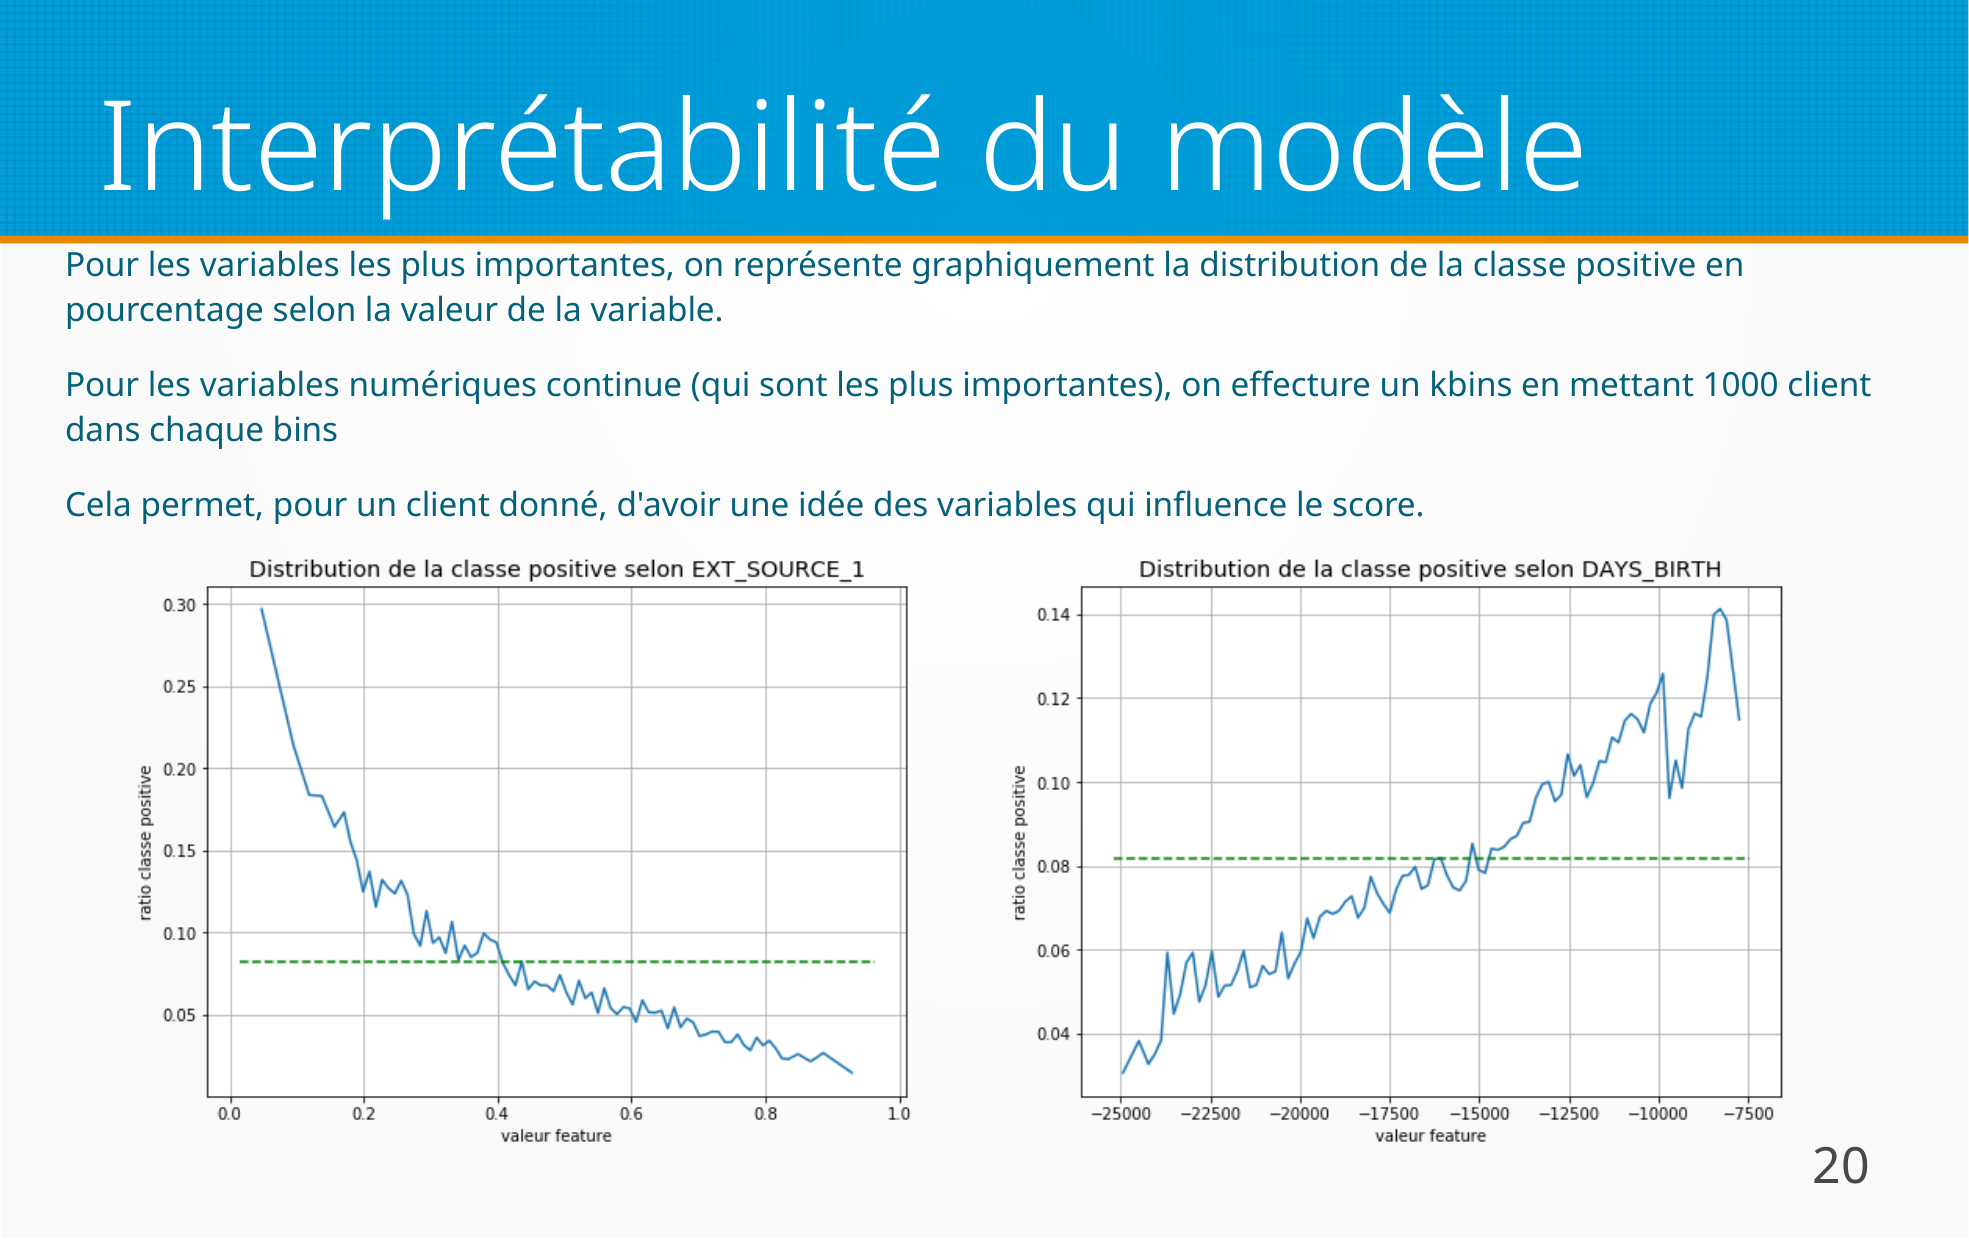

# Interprétabilité du modèle
Pour les variables les plus importantes, on représente graphiquement la distribution de la classe positive en pourcentage selon la valeur de la variable.
Pour les variables numériques continue (qui sont les plus importantes), on effecture un kbins en mettant 1000 client dans chaque bins
Cela permet, pour un client donné, d'avoir une idée des variables qui influence le score.
20